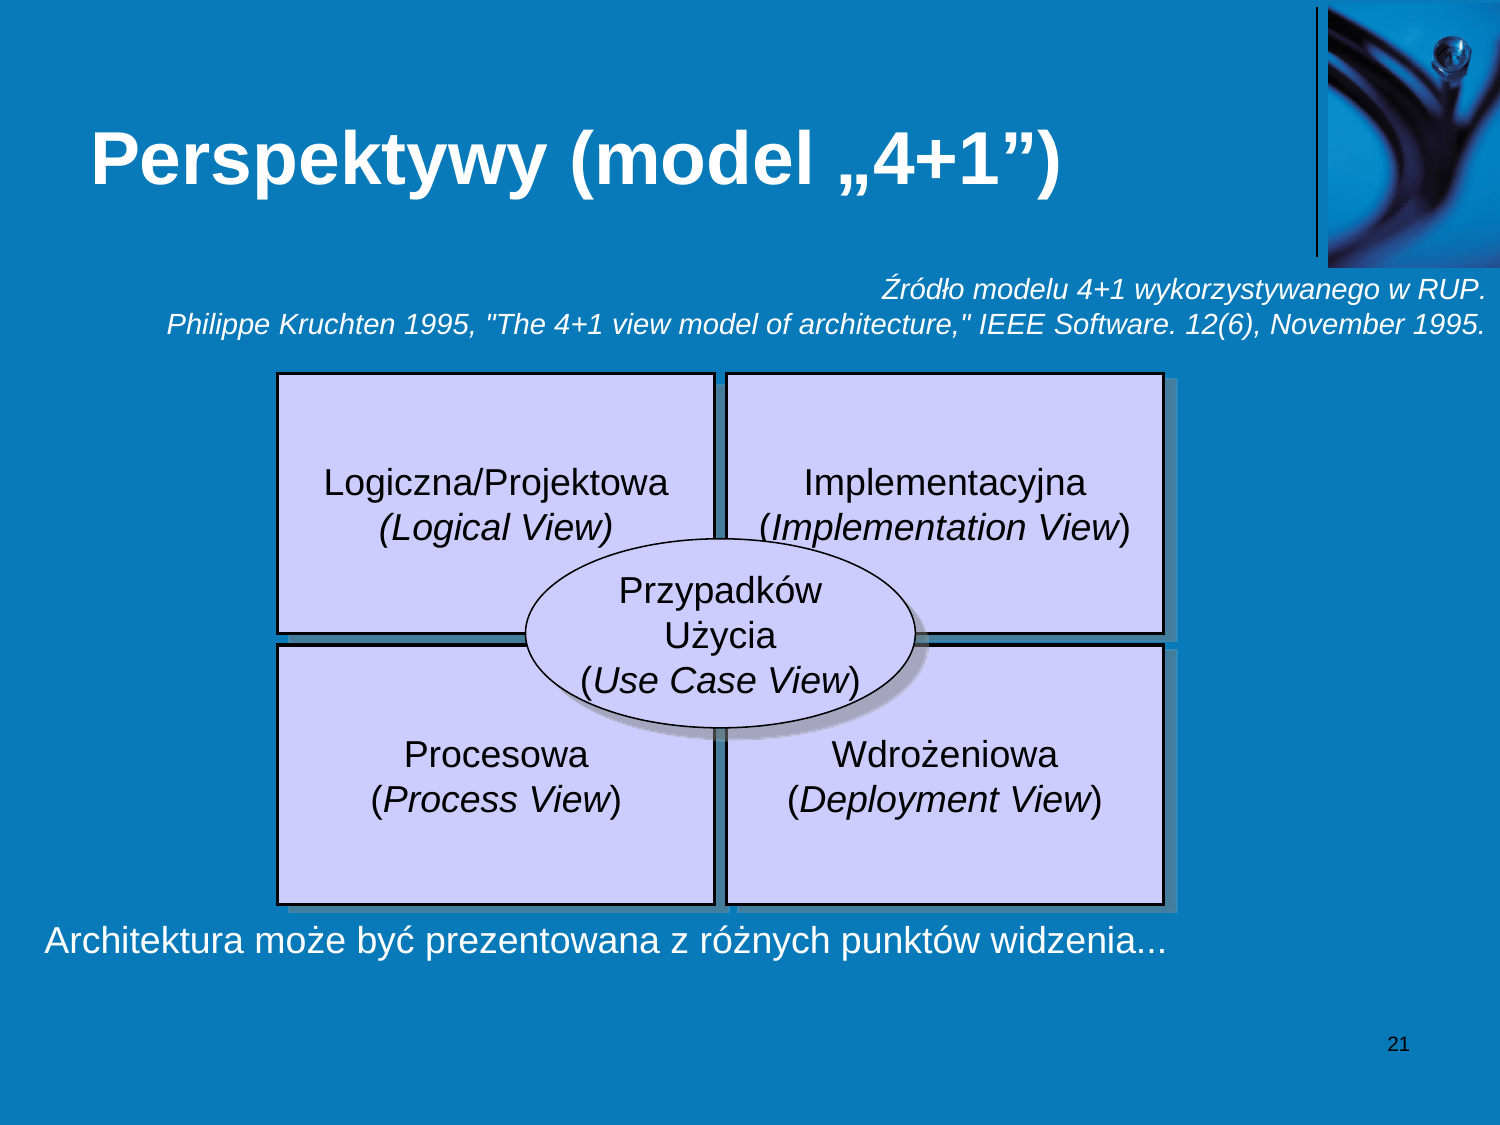

# Perspektywy (model „4+1”)
Źródło modelu 4+1 wykorzystywanego w RUP.
Philippe Kruchten 1995, "The 4+1 view model of architecture," IEEE Software. 12(6), November 1995.
Logiczna/Projektowa
(Logical View)
Implementacyjna
(Implementation View)
Przypadków
Użycia
(Use Case View)
Procesowa
(Process View)
Wdrożeniowa
(Deployment View)
Architektura może być prezentowana z różnych punktów widzenia...
21